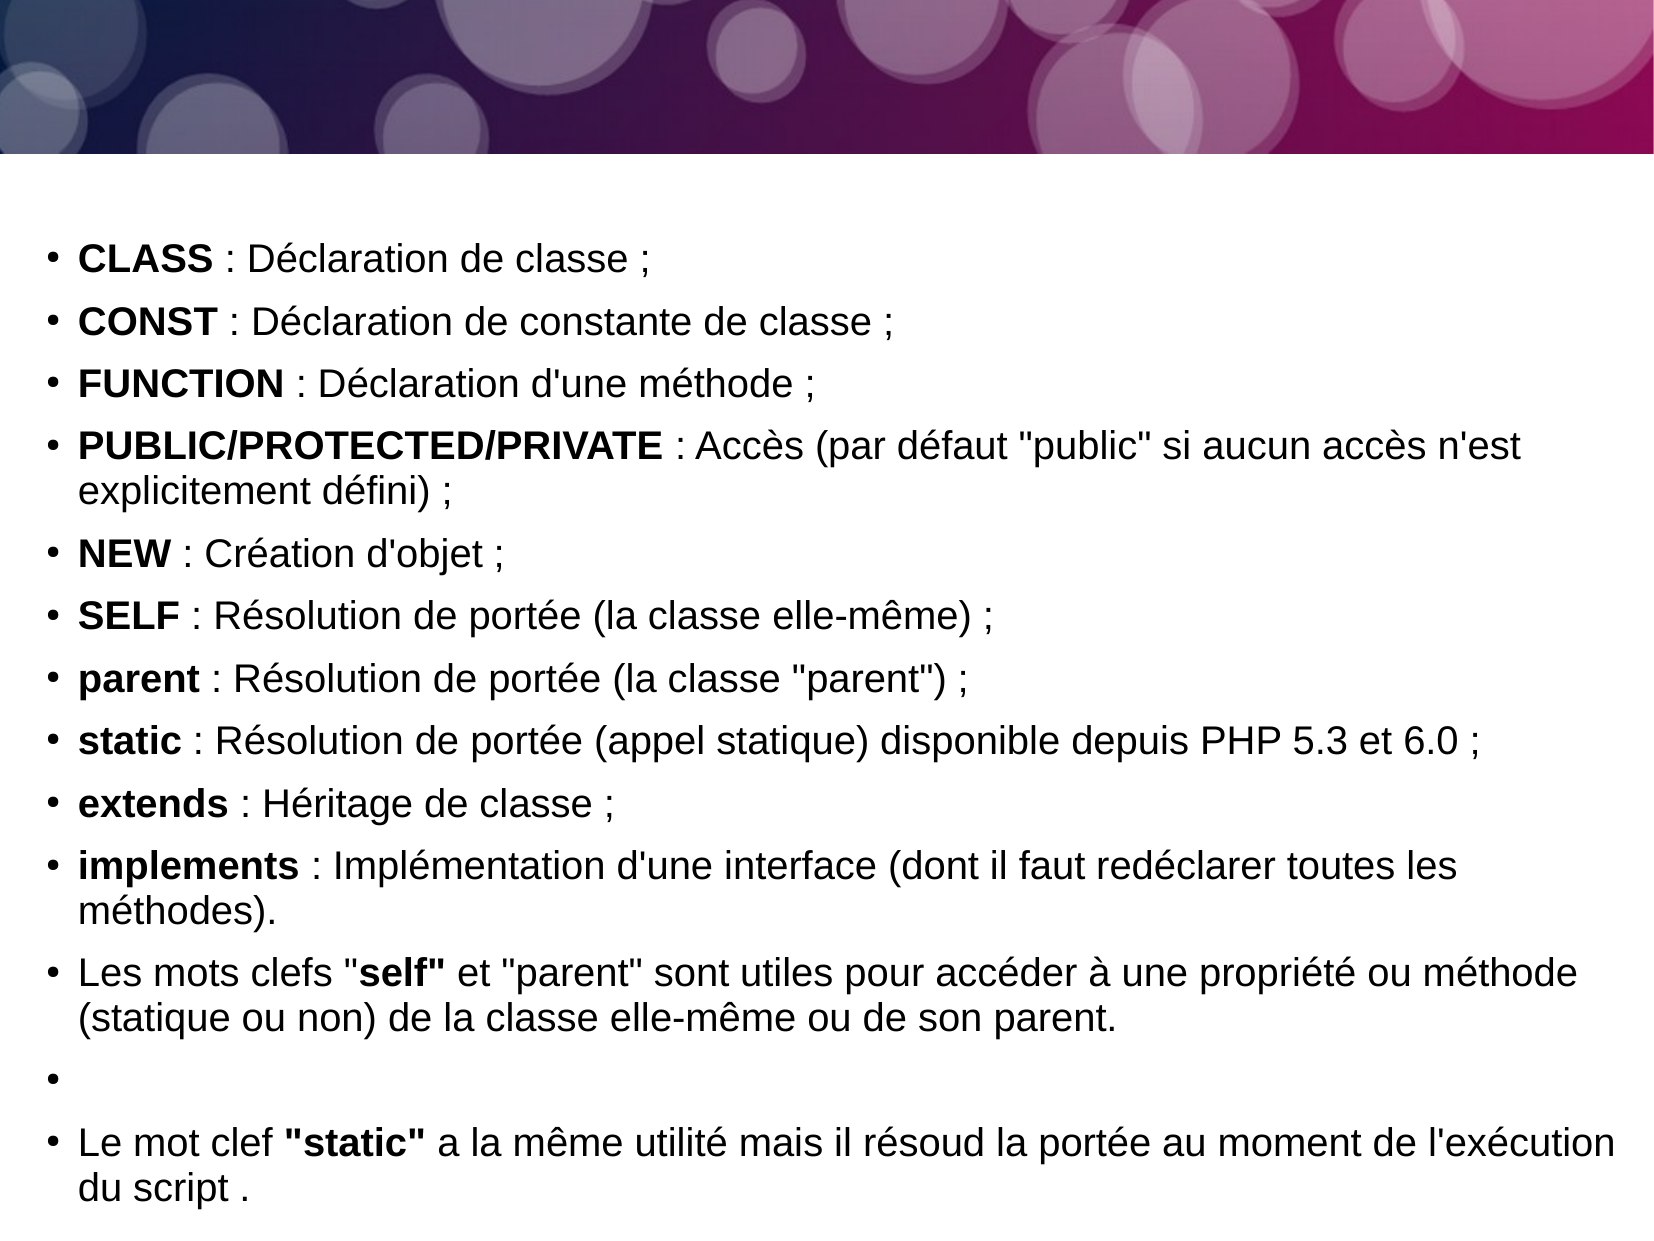

# CLASS : Déclaration de classe ;
CONST : Déclaration de constante de classe ;
FUNCTION : Déclaration d'une méthode ;
PUBLIC/PROTECTED/PRIVATE : Accès (par défaut "public" si aucun accès n'est explicitement défini) ;
NEW : Création d'objet ;
SELF : Résolution de portée (la classe elle-même) ;
parent : Résolution de portée (la classe "parent") ;
static : Résolution de portée (appel statique) disponible depuis PHP 5.3 et 6.0 ;
extends : Héritage de classe ;
implements : Implémentation d'une interface (dont il faut redéclarer toutes les méthodes).
Les mots clefs "self" et "parent" sont utiles pour accéder à une propriété ou méthode (statique ou non) de la classe elle-même ou de son parent.
Le mot clef "static" a la même utilité mais il résoud la portée au moment de l'exécution du script .